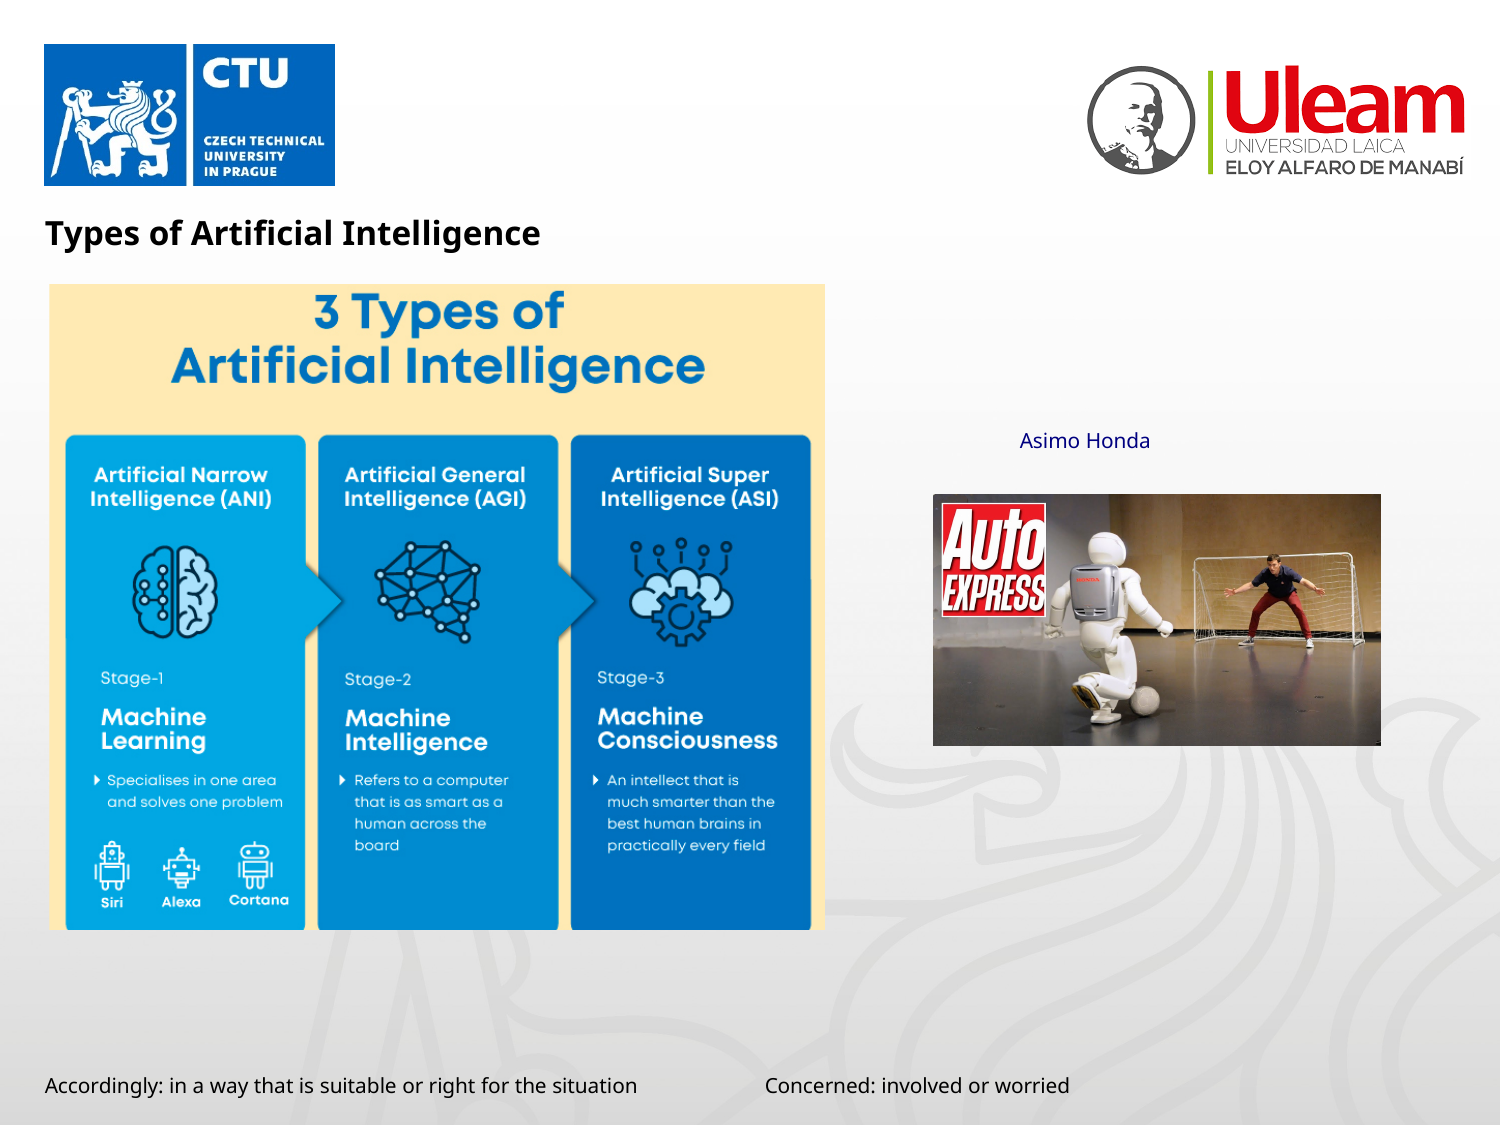

Types of Artificial Intelligence
Asimo Honda
Accordingly: in a way that is suitable or right for the situation
Concerned: involved or worried